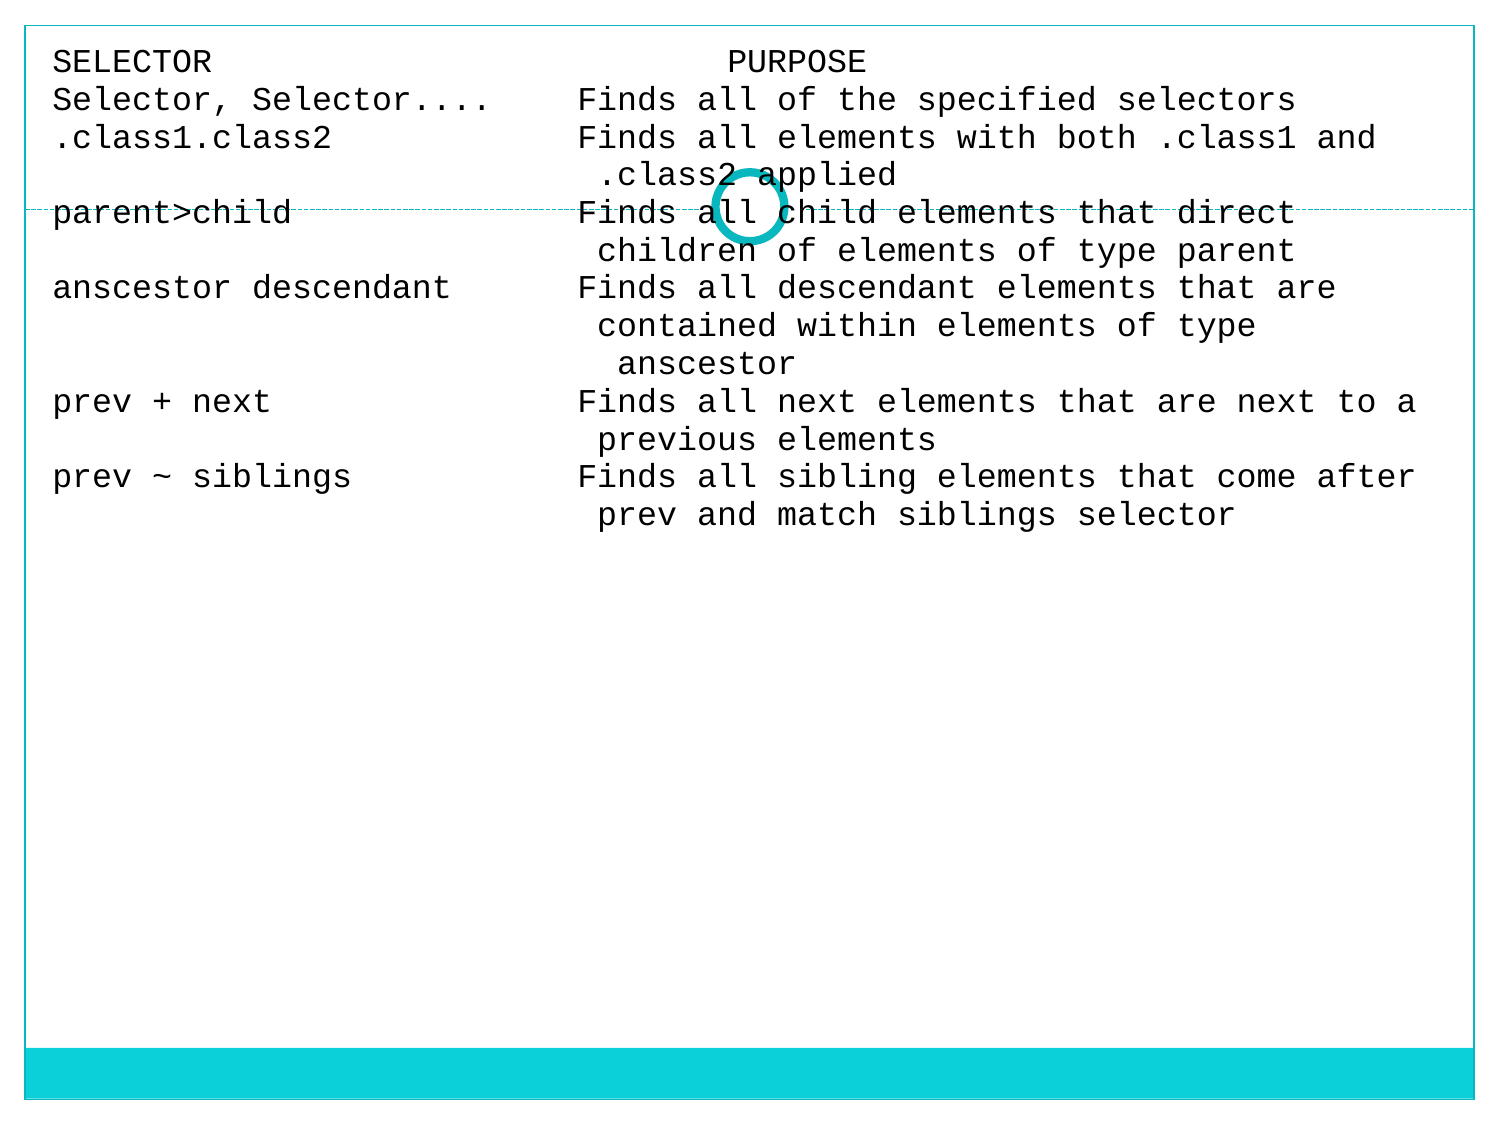

SELECTOR							PURPOSE
Selector, Selector....		Finds all of the specified selectors
.class1.class2				Finds all elements with both .class1 and 								 .class2 applied
parent>child				Finds all child elements that direct 									 children of elements of type parent
anscestor descendant		Finds all descendant elements that are 								 contained within elements of type 									 anscestor
prev + next					Finds all next elements that are next to a 							 previous elements
prev ~ siblings			Finds all sibling elements that come after 							 prev and match siblings selector